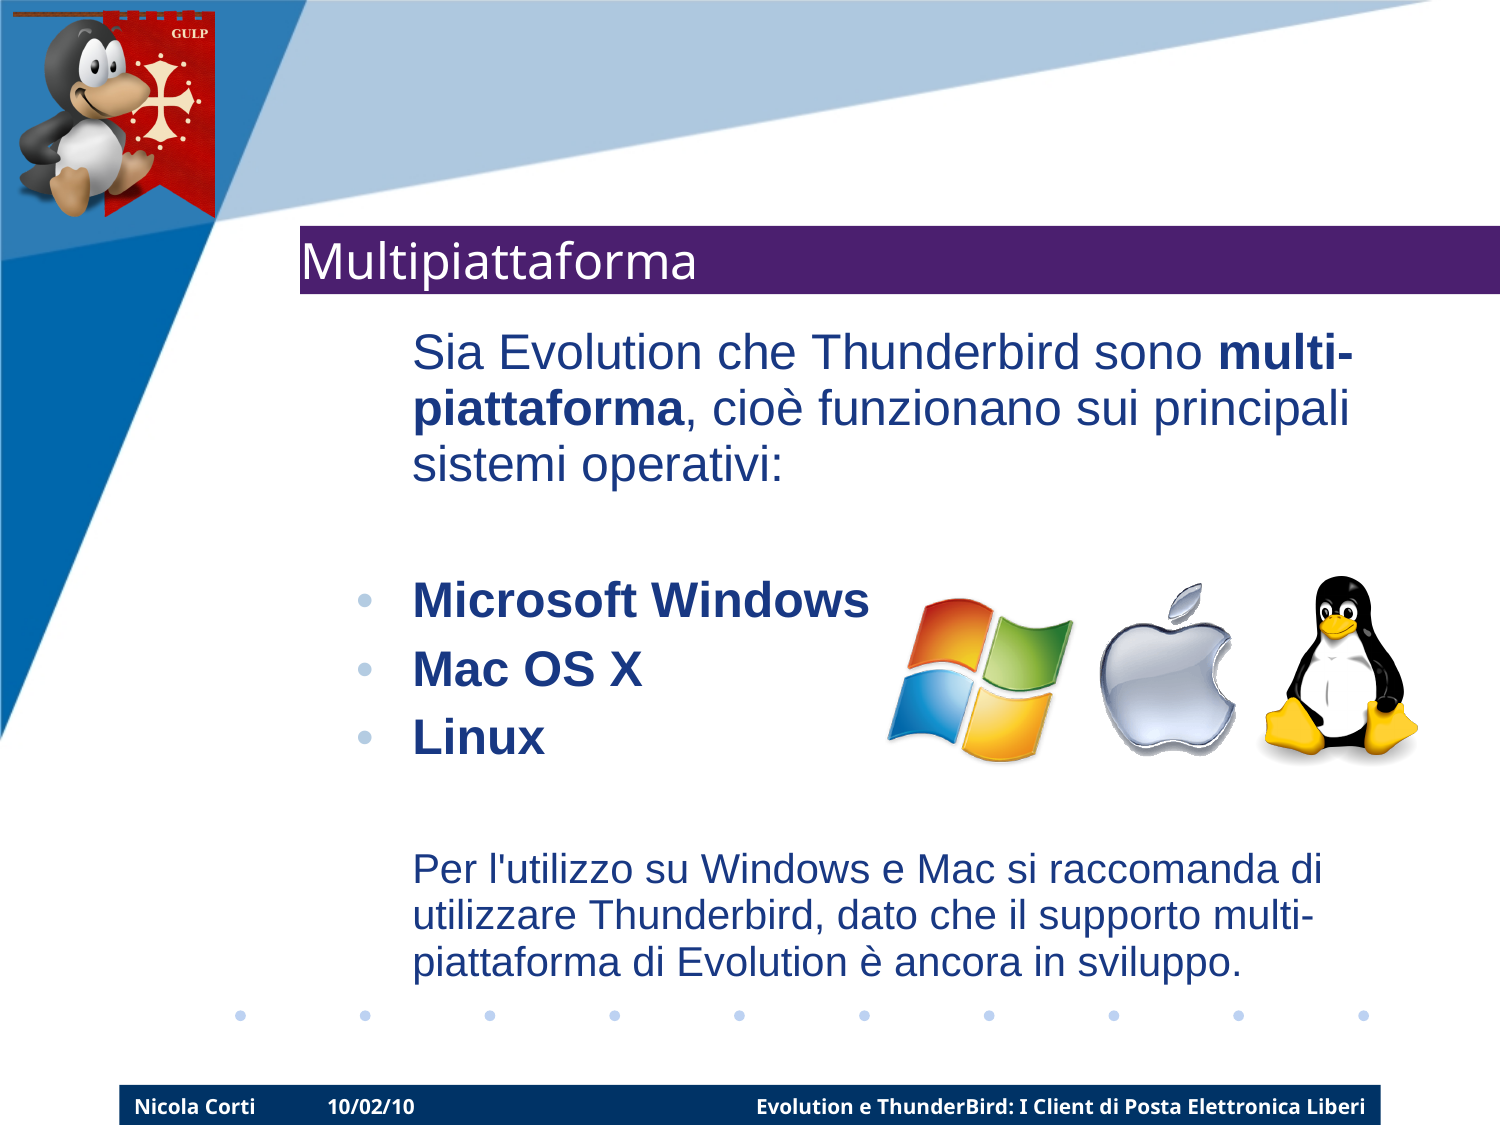

# Multipiattaforma
Sia Evolution che Thunderbird sono multi-piattaforma, cioè funzionano sui principali sistemi operativi:
Microsoft Windows
Mac OS X
Linux
Per l'utilizzo su Windows e Mac si raccomanda di utilizzare Thunderbird, dato che il supporto multi-piattaforma di Evolution è ancora in sviluppo.